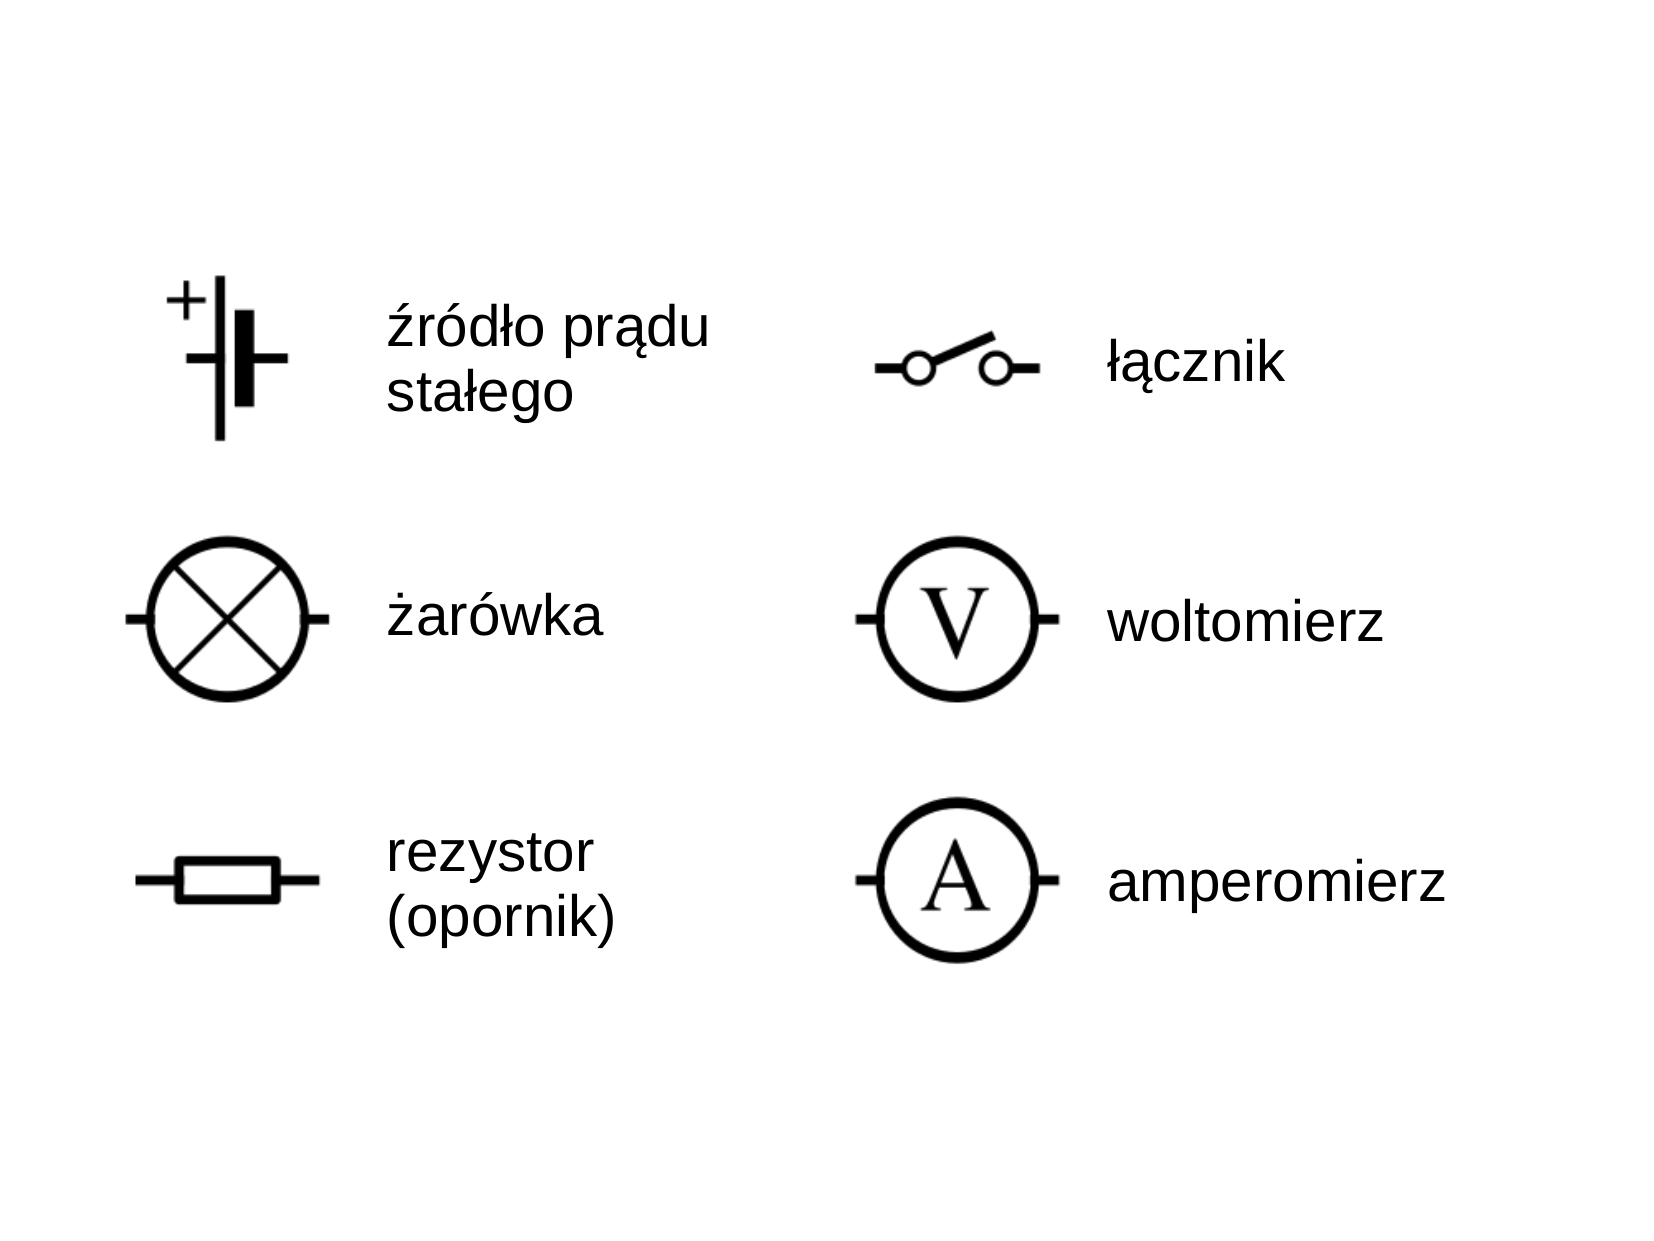

źródło prądu
stałego
łącznik
żarówka
woltomierz
rezystor
(opornik)
amperomierz